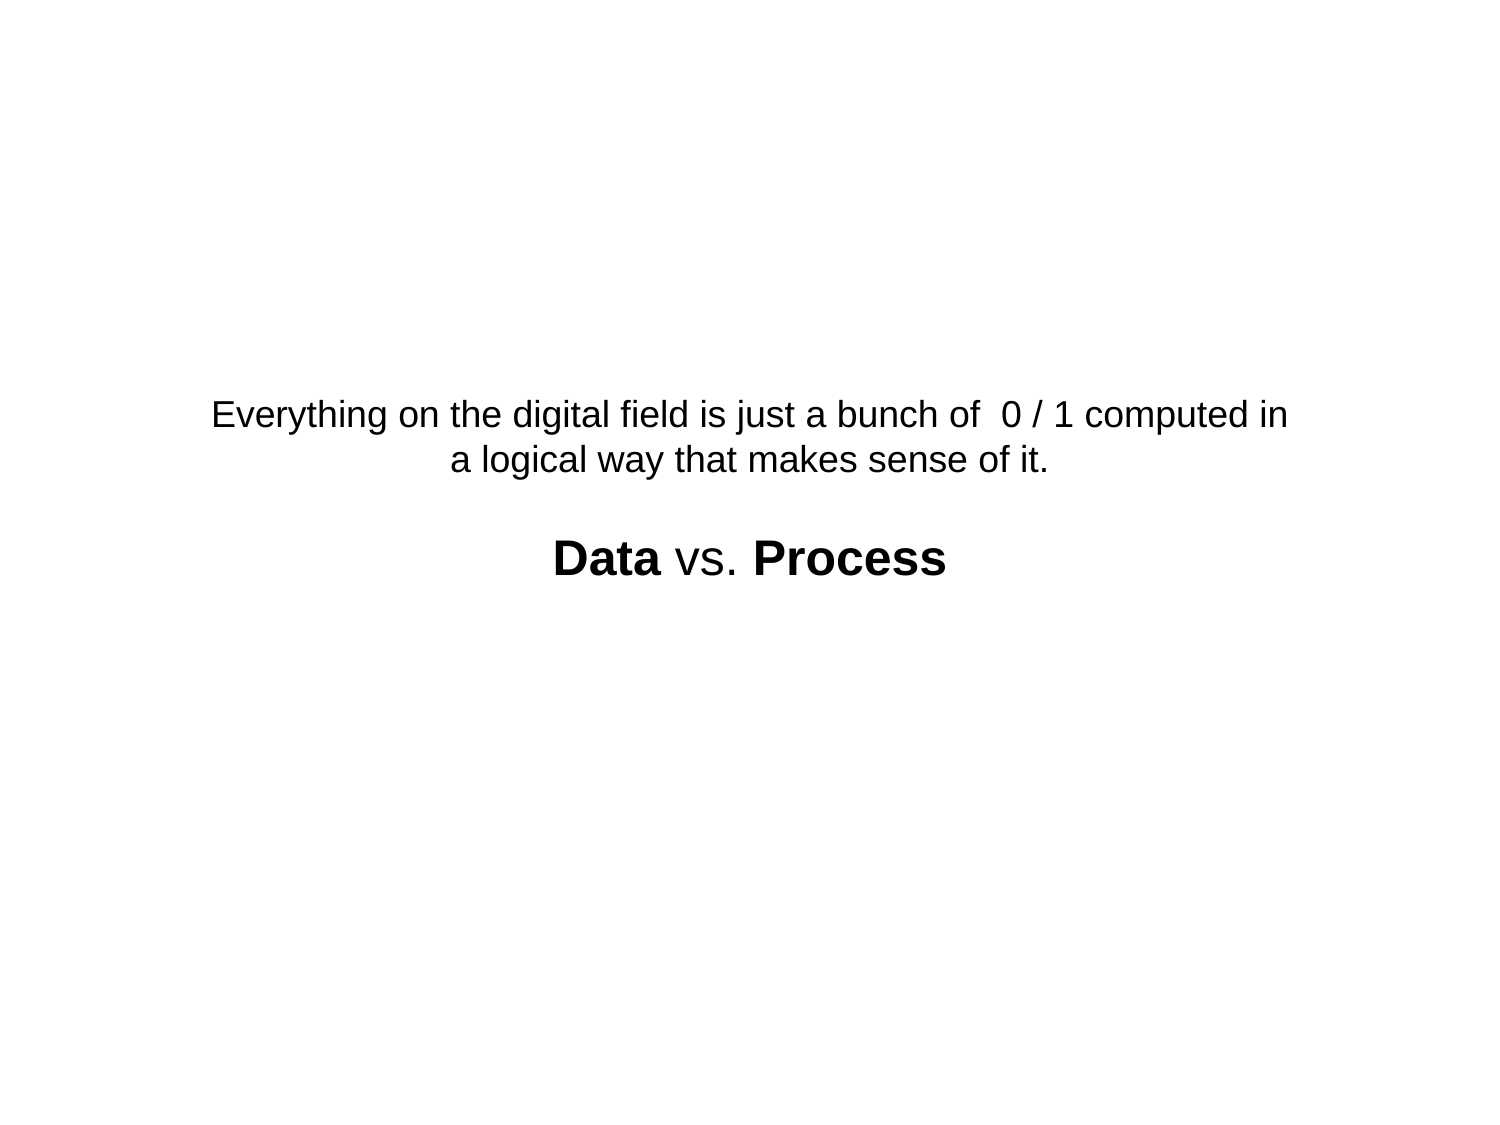

Everything on the digital field is just a bunch of 0 / 1 computed in a logical way that makes sense of it.
Data vs. Process